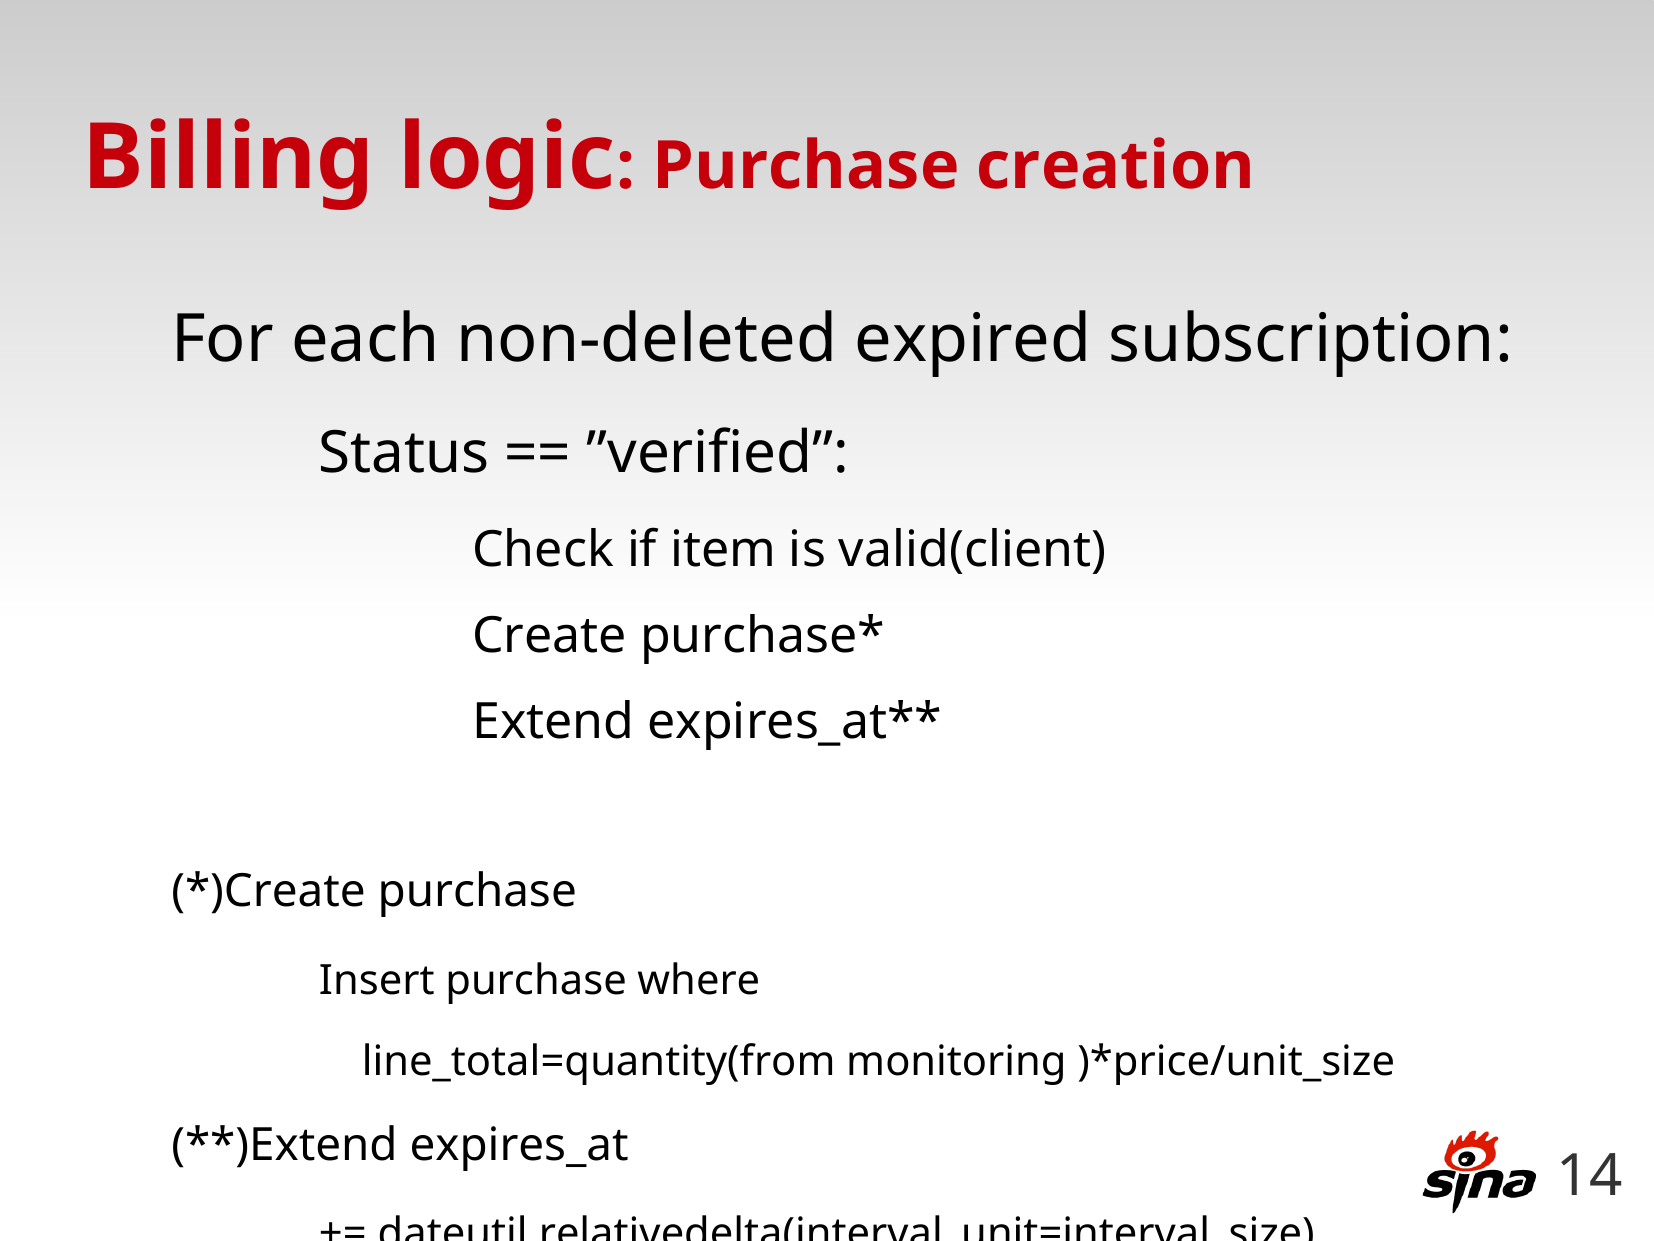

# Billing logic: Purchase creation
For each non-deleted expired subscription:
Status == ”verified”:
Check if item is valid(client)
Create purchase*
Extend expires_at**
(*)Create purchase
Insert purchase where
 line_total=quantity(from monitoring )*price/unit_size
(**)Extend expires_at
+= dateutil.relativedelta(interval_unit=interval_size)
14